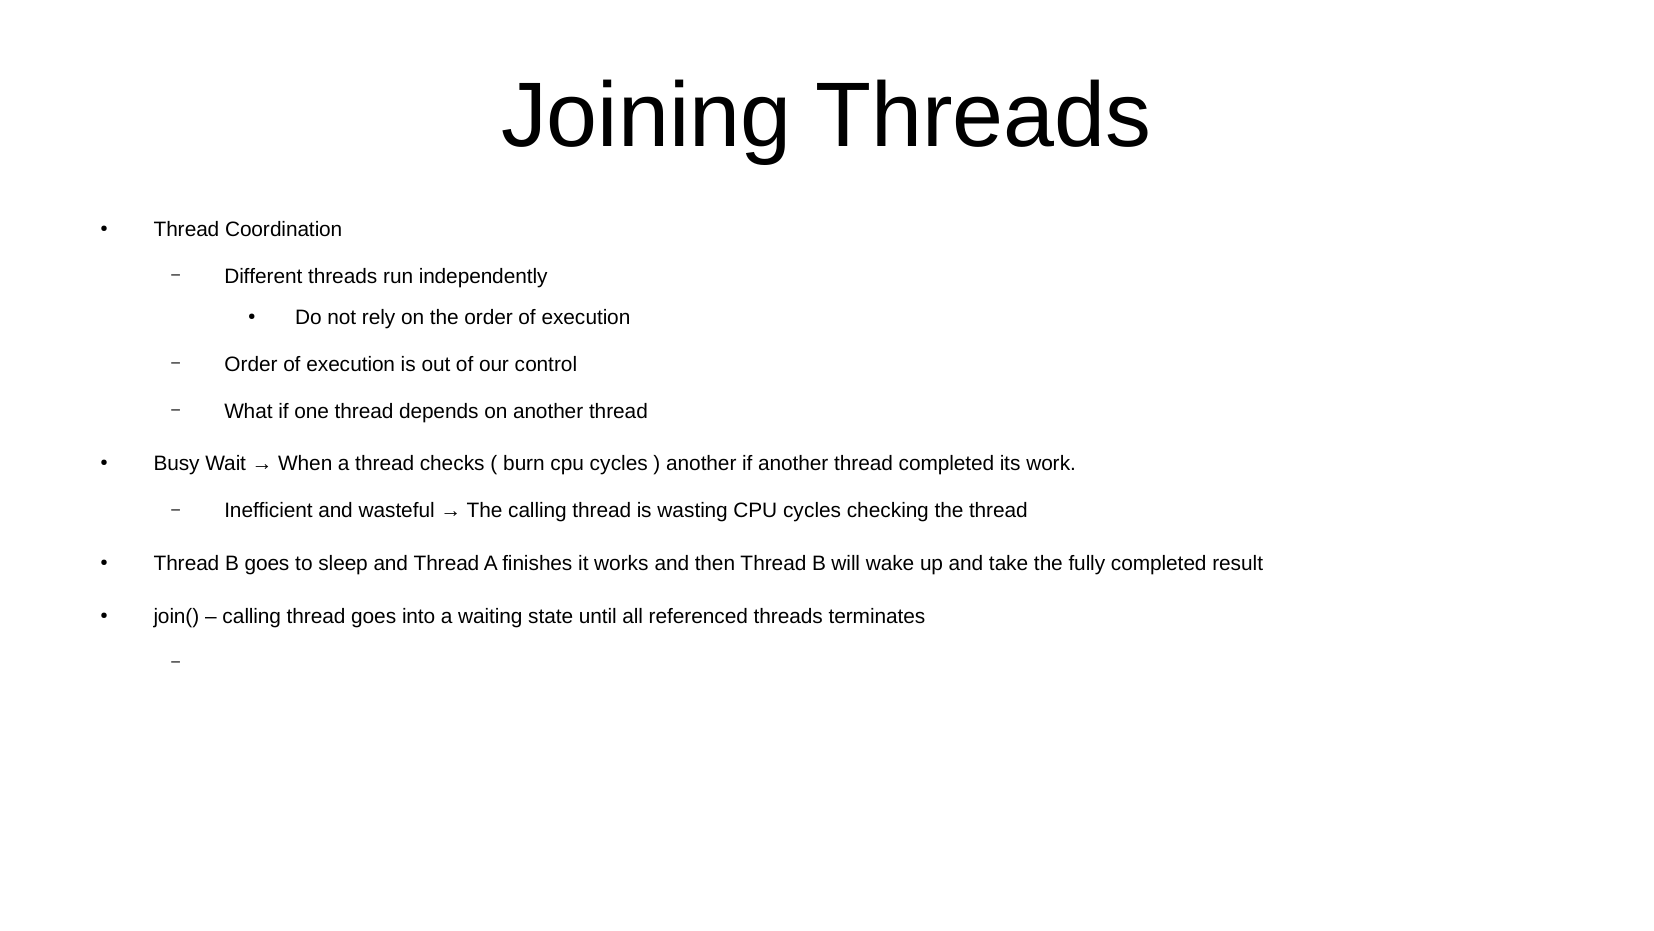

# Joining Threads
Thread Coordination
Different threads run independently
Do not rely on the order of execution
Order of execution is out of our control
What if one thread depends on another thread
Busy Wait → When a thread checks ( burn cpu cycles ) another if another thread completed its work.
Inefficient and wasteful → The calling thread is wasting CPU cycles checking the thread
Thread B goes to sleep and Thread A finishes it works and then Thread B will wake up and take the fully completed result
join() – calling thread goes into a waiting state until all referenced threads terminates